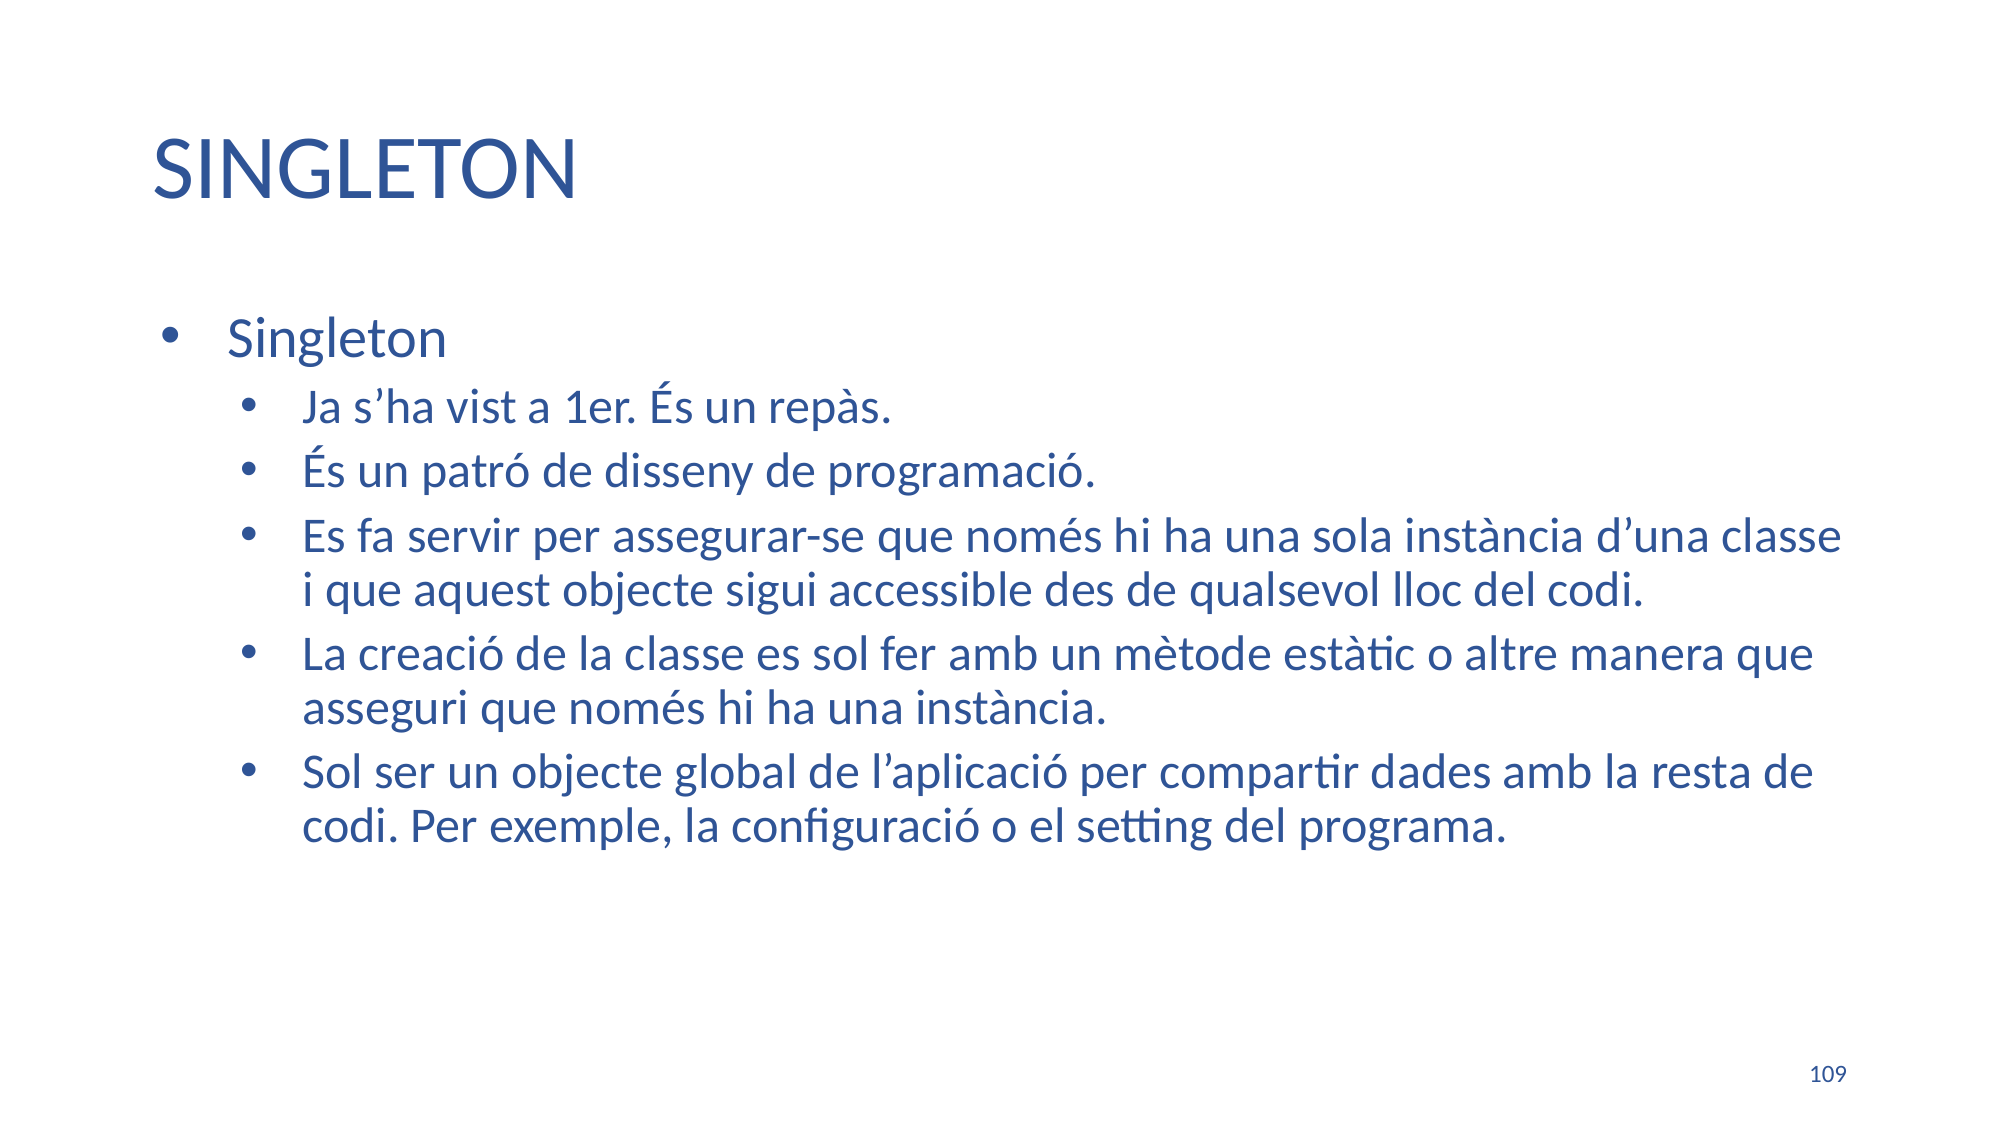

# SINGLETON
Singleton
Ja s’ha vist a 1er. És un repàs.
És un patró de disseny de programació.
Es fa servir per assegurar-se que només hi ha una sola instància d’una classe i que aquest objecte sigui accessible des de qualsevol lloc del codi.
La creació de la classe es sol fer amb un mètode estàtic o altre manera que asseguri que només hi ha una instància.
Sol ser un objecte global de l’aplicació per compartir dades amb la resta de codi. Per exemple, la configuració o el setting del programa.